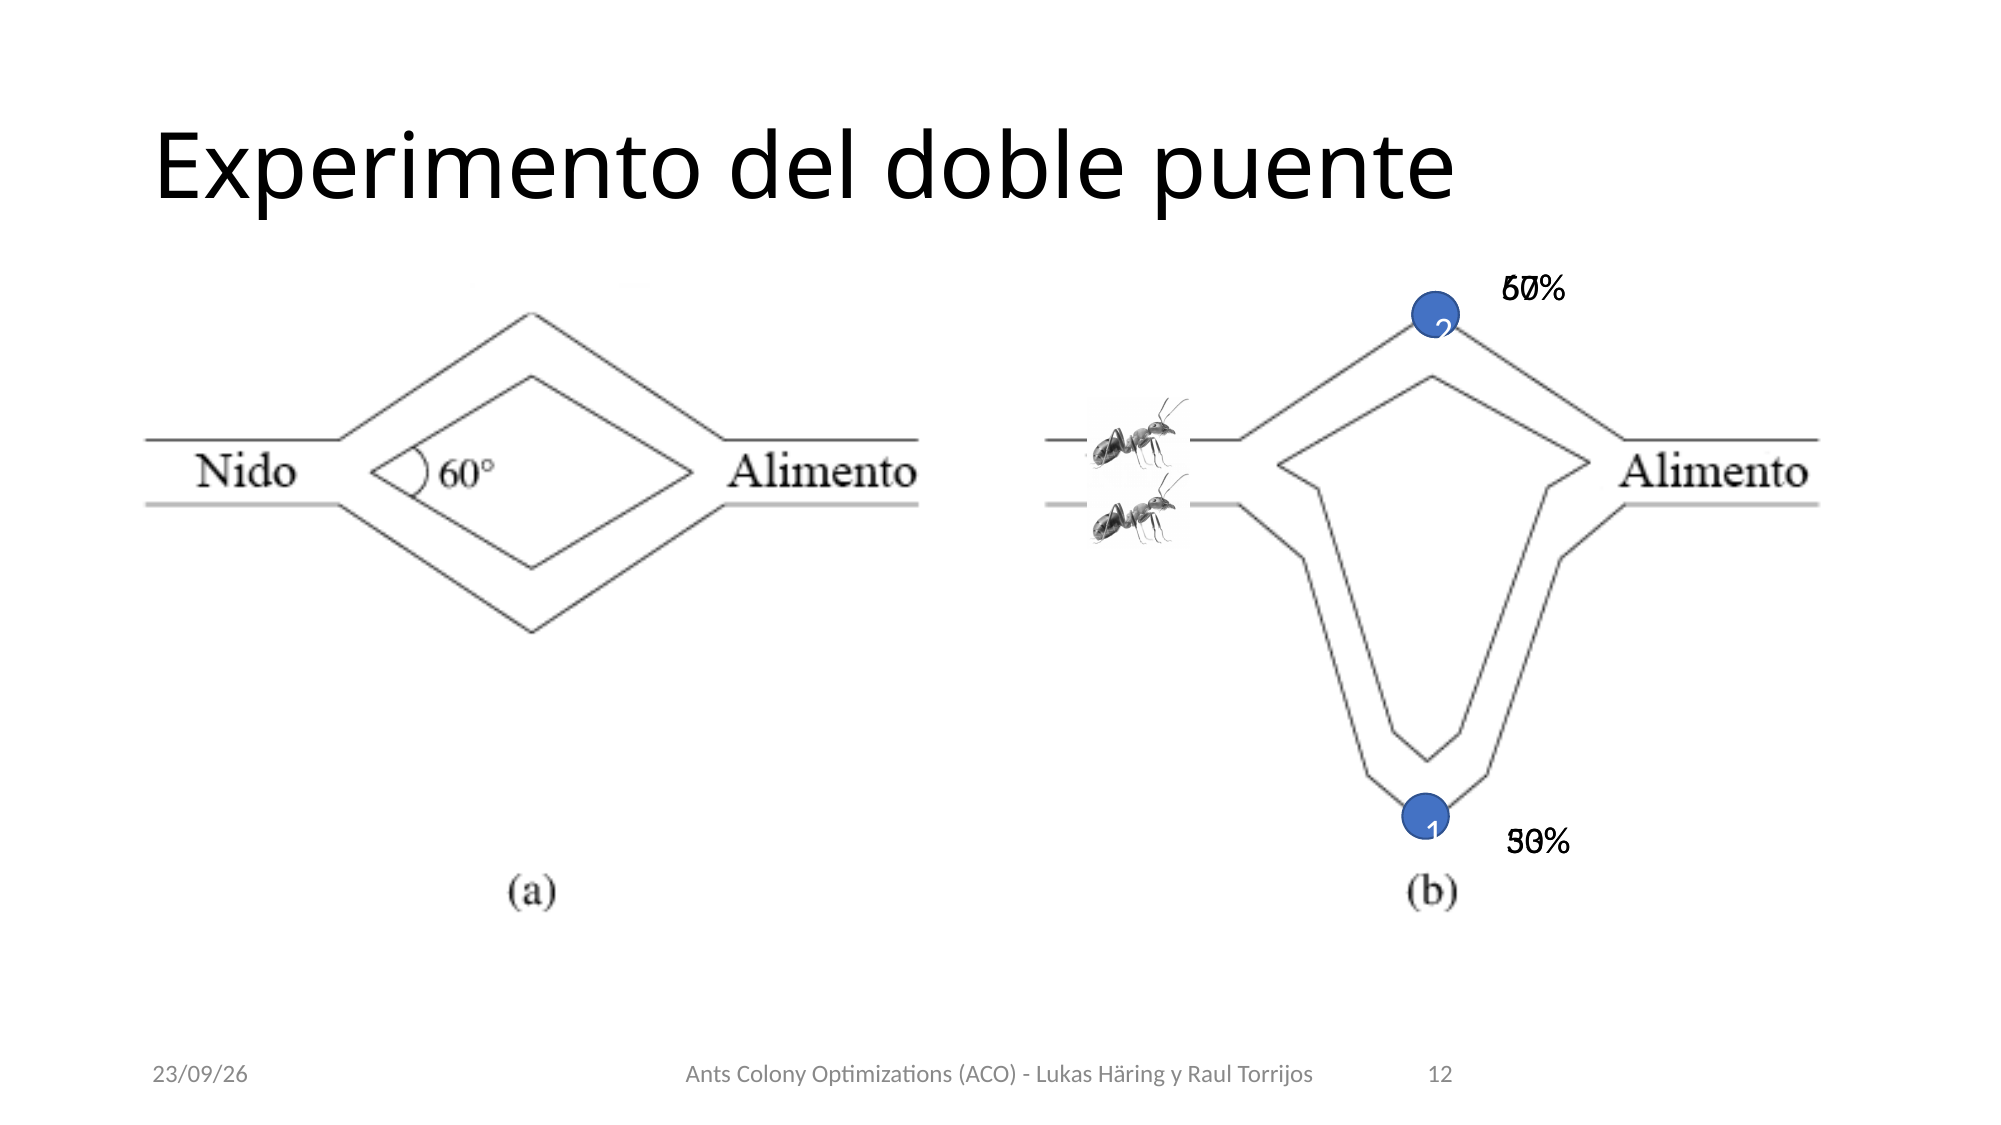

# Experimento del doble puente
67%
50%
1
2
1
33%
50%
Ants Colony Optimizations (ACO) - Lukas Häring y Raul Torrijos
12